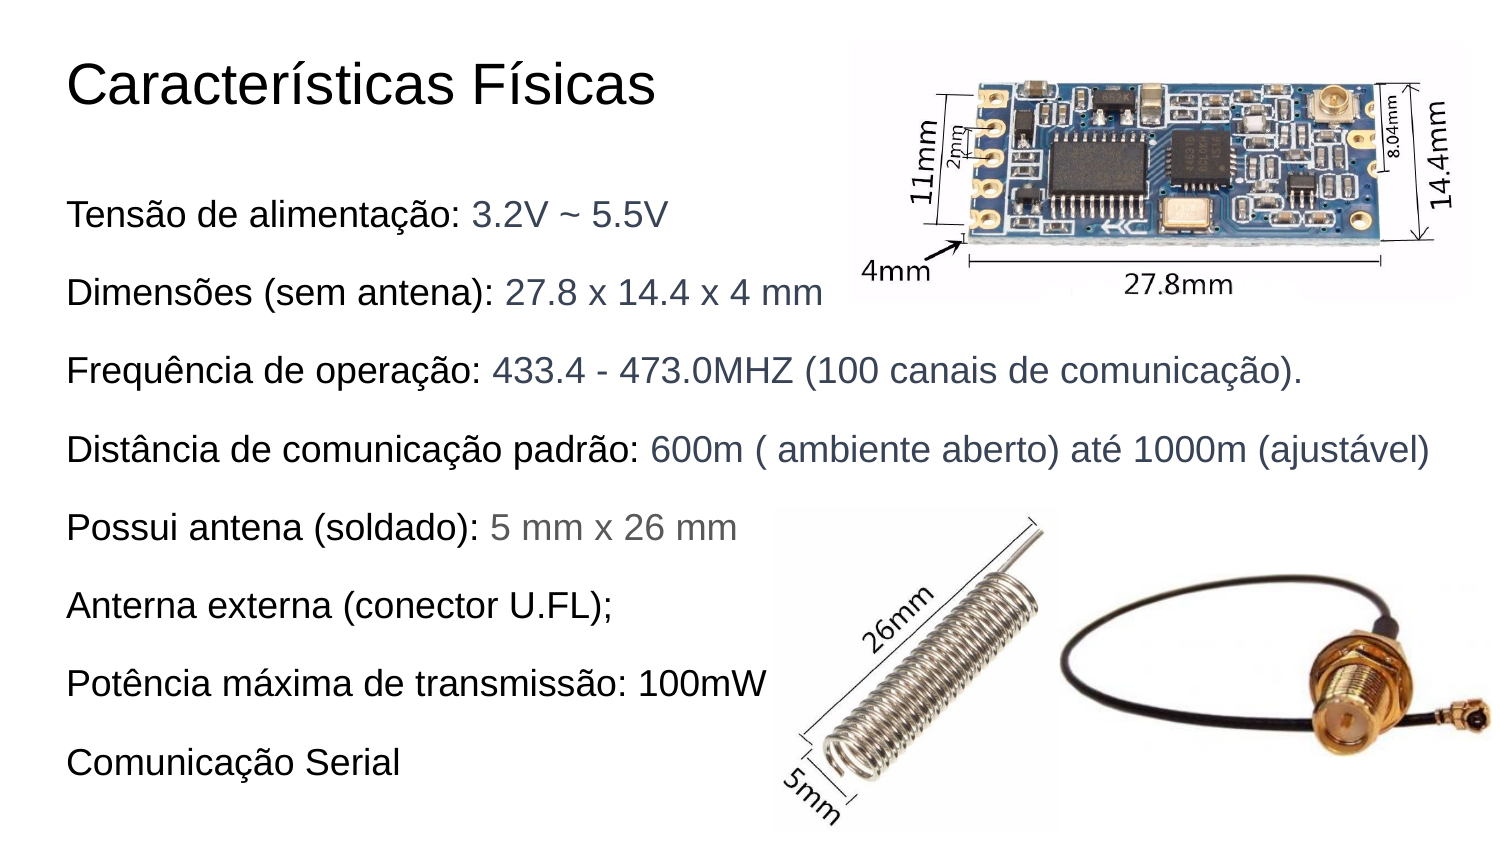

# Características Físicas
Tensão de alimentação: 3.2V ~ 5.5V
Dimensões (sem antena): 27.8 x 14.4 x 4 mm
Frequência de operação: 433.4 - 473.0MHZ (100 canais de comunicação).
Distância de comunicação padrão: 600m ( ambiente aberto) até 1000m (ajustável)
Possui antena (soldado): 5 mm x 26 mm
Anterna externa (conector U.FL);
Potência máxima de transmissão: 100mW
Comunicação Serial